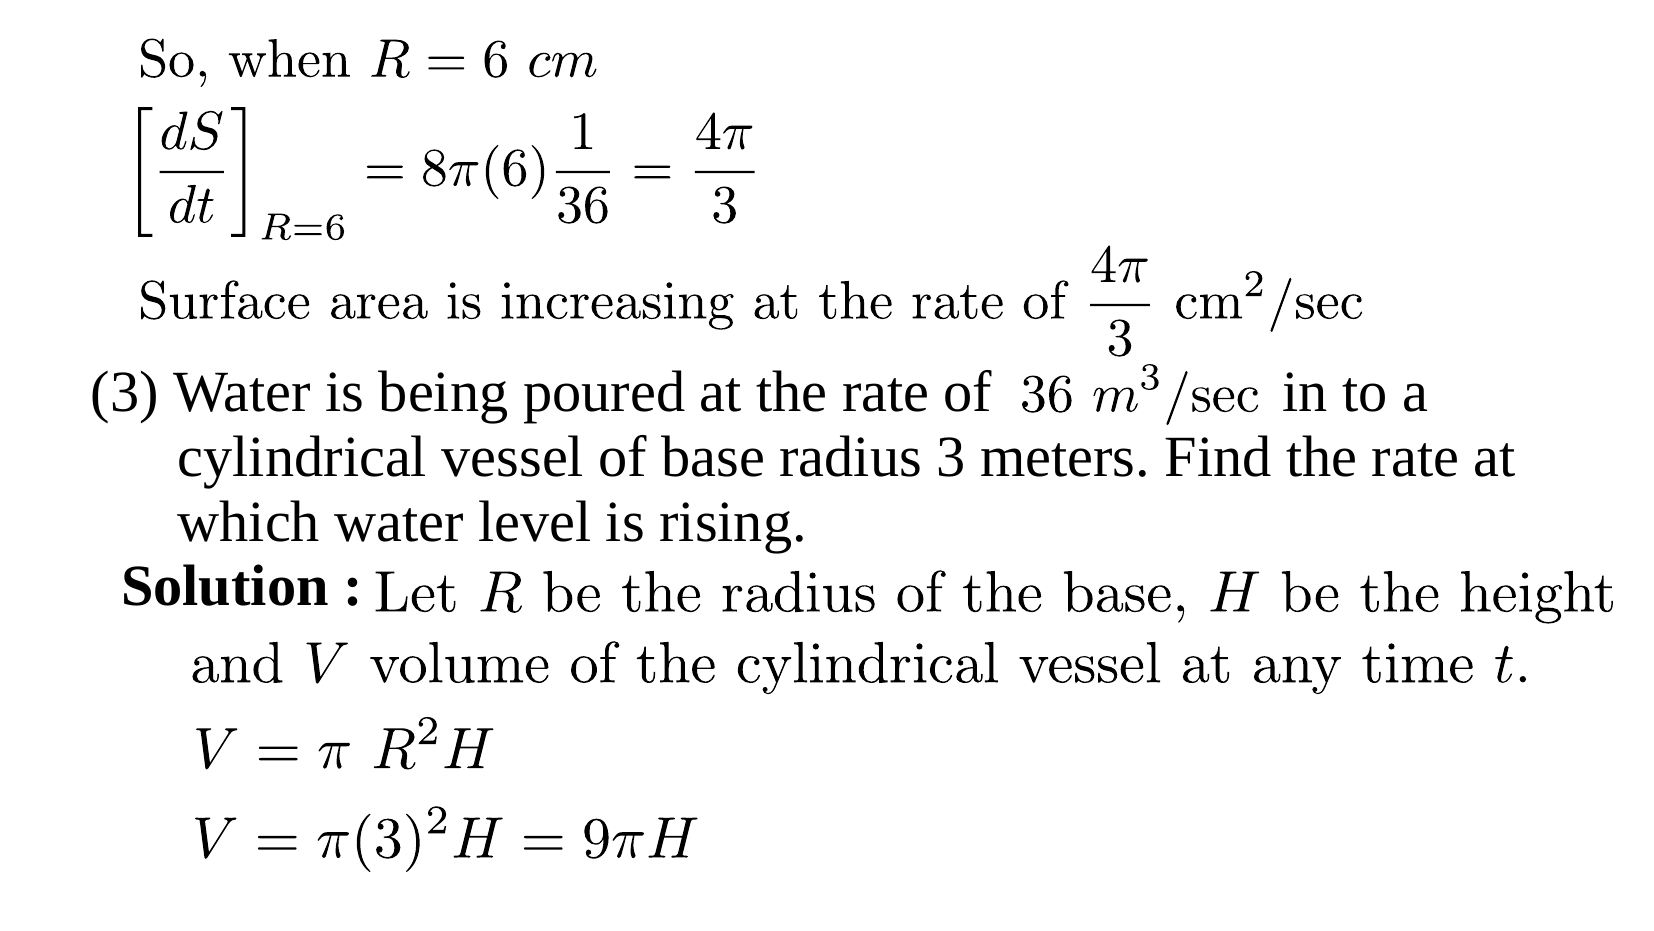

# (3) Water is being poured at the rate of in to a cylindrical vessel of base radius 3 meters. Find the rate at which water level is rising. Solution :